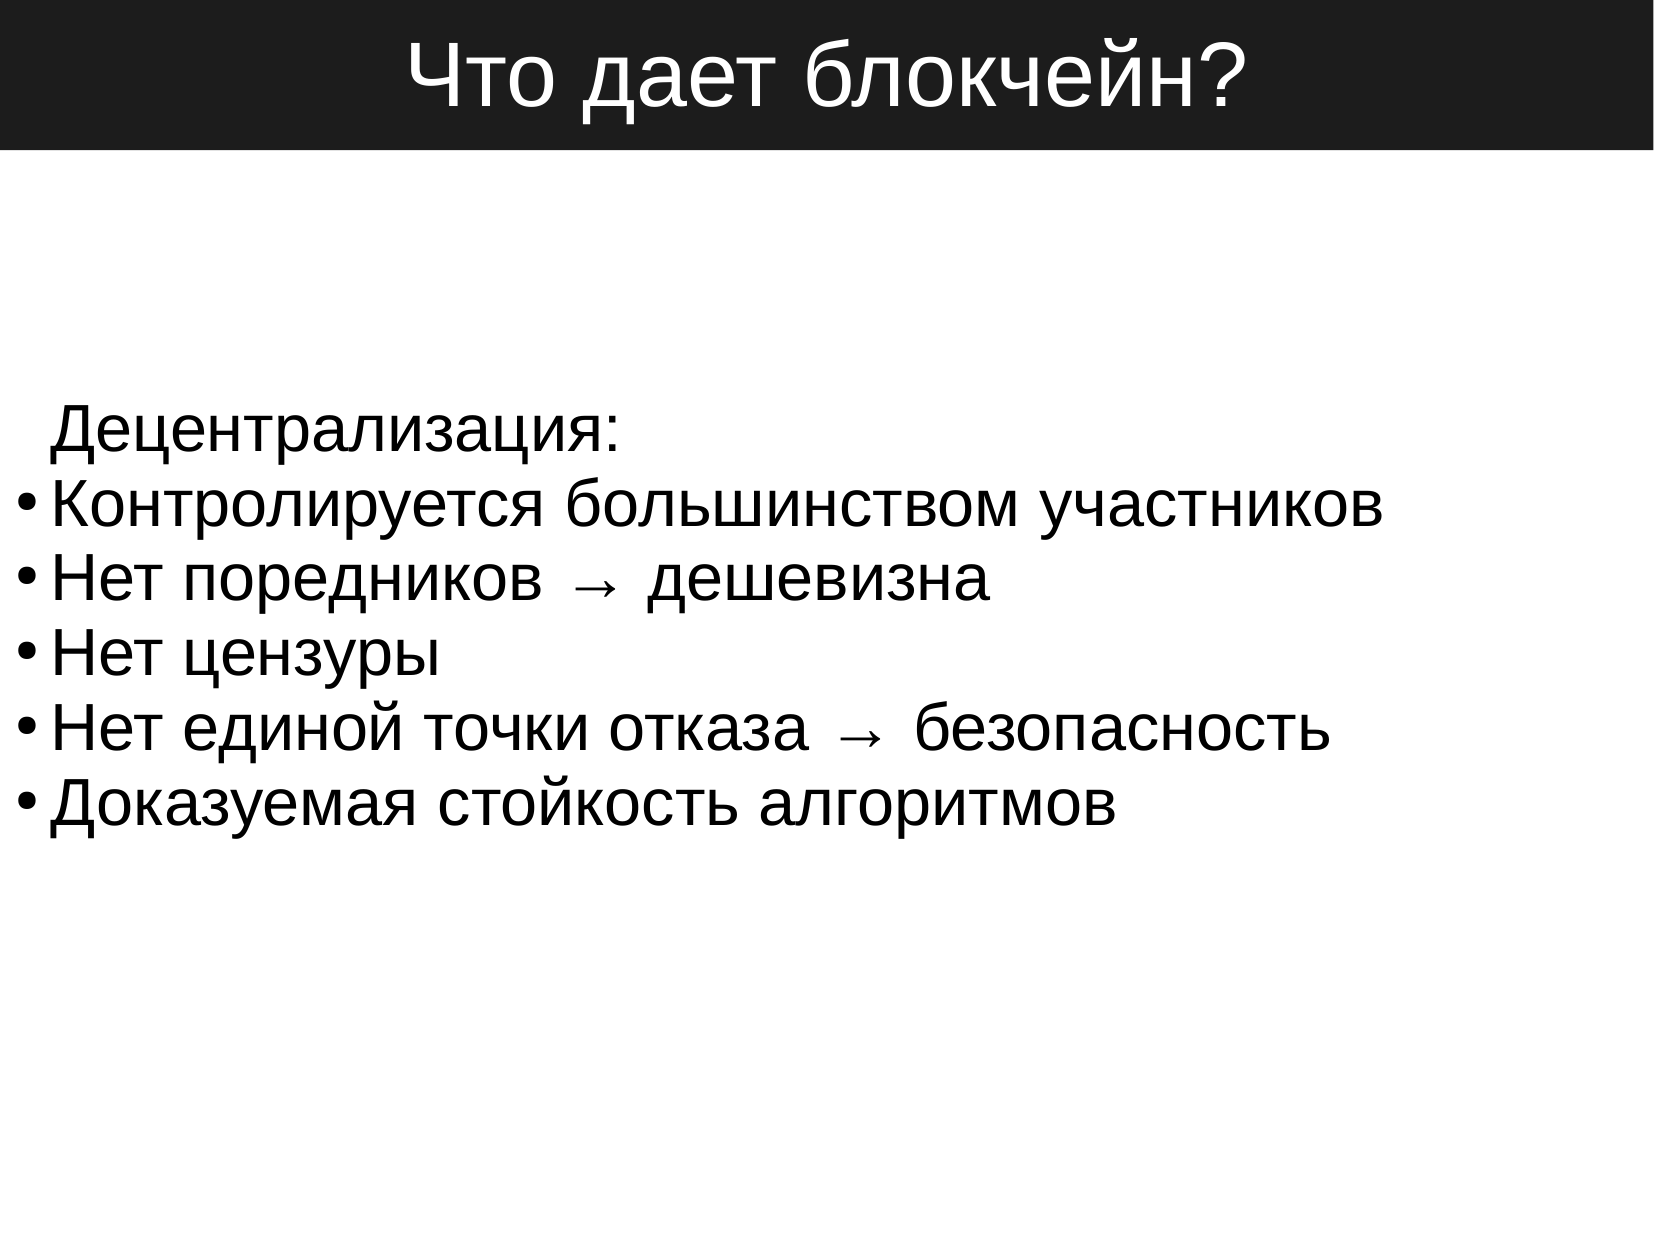

# Что дает блокчейн?
Децентрализация:
Контролируется большинством участников
Нет поредников → дешевизна
Нет цензуры
Нет единой точки отказа → безопасность
Доказуемая стойкость алгоритмов